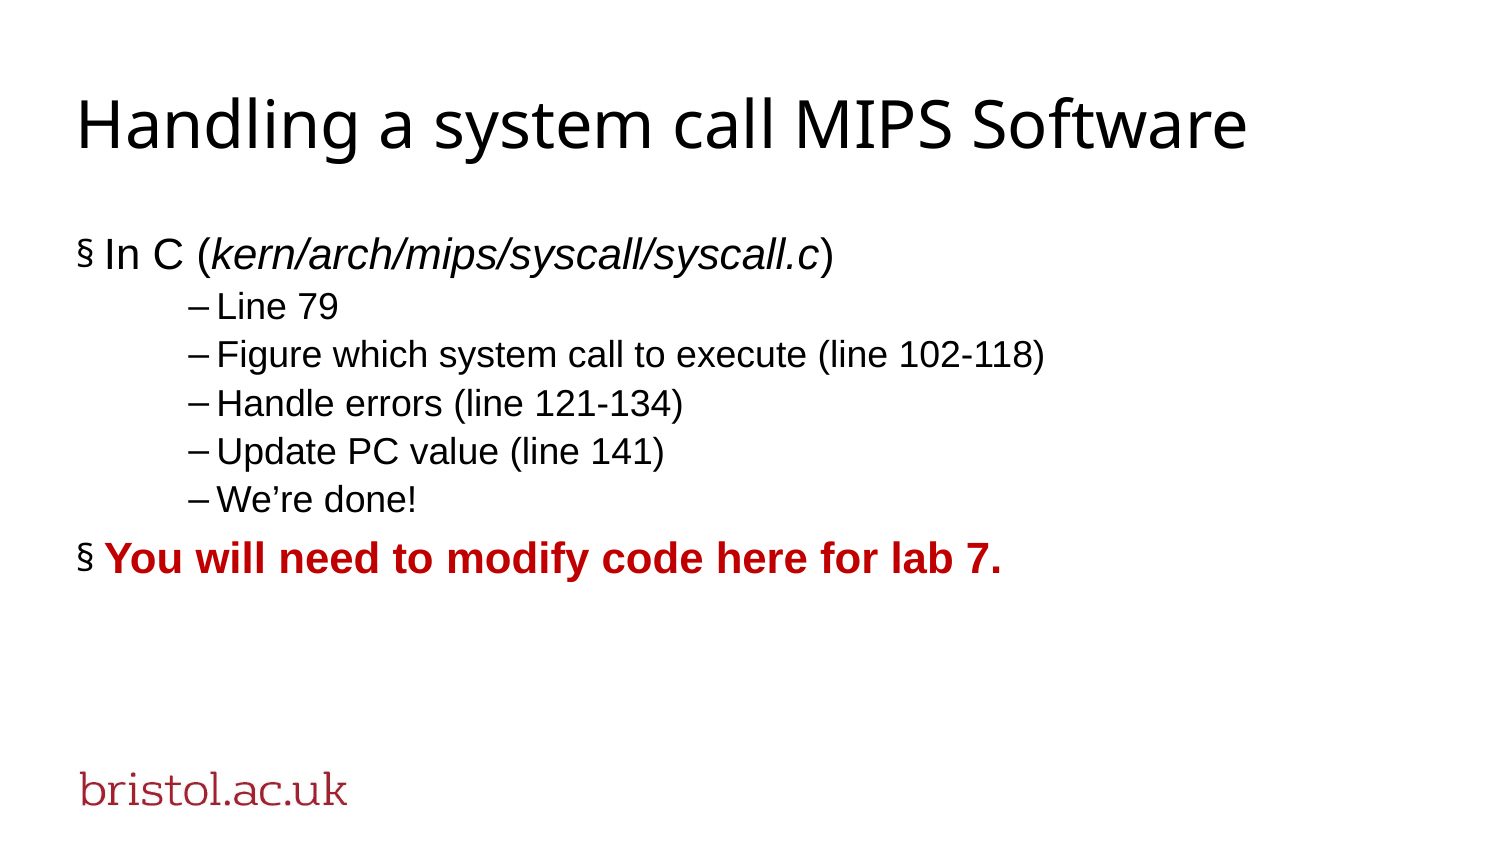

# Handling a system call MIPS Software
In C (kern/arch/mips/syscall/syscall.c)
Line 79
Figure which system call to execute (line 102-118)
Handle errors (line 121-134)
Update PC value (line 141)
We’re done!
You will need to modify code here for lab 7.